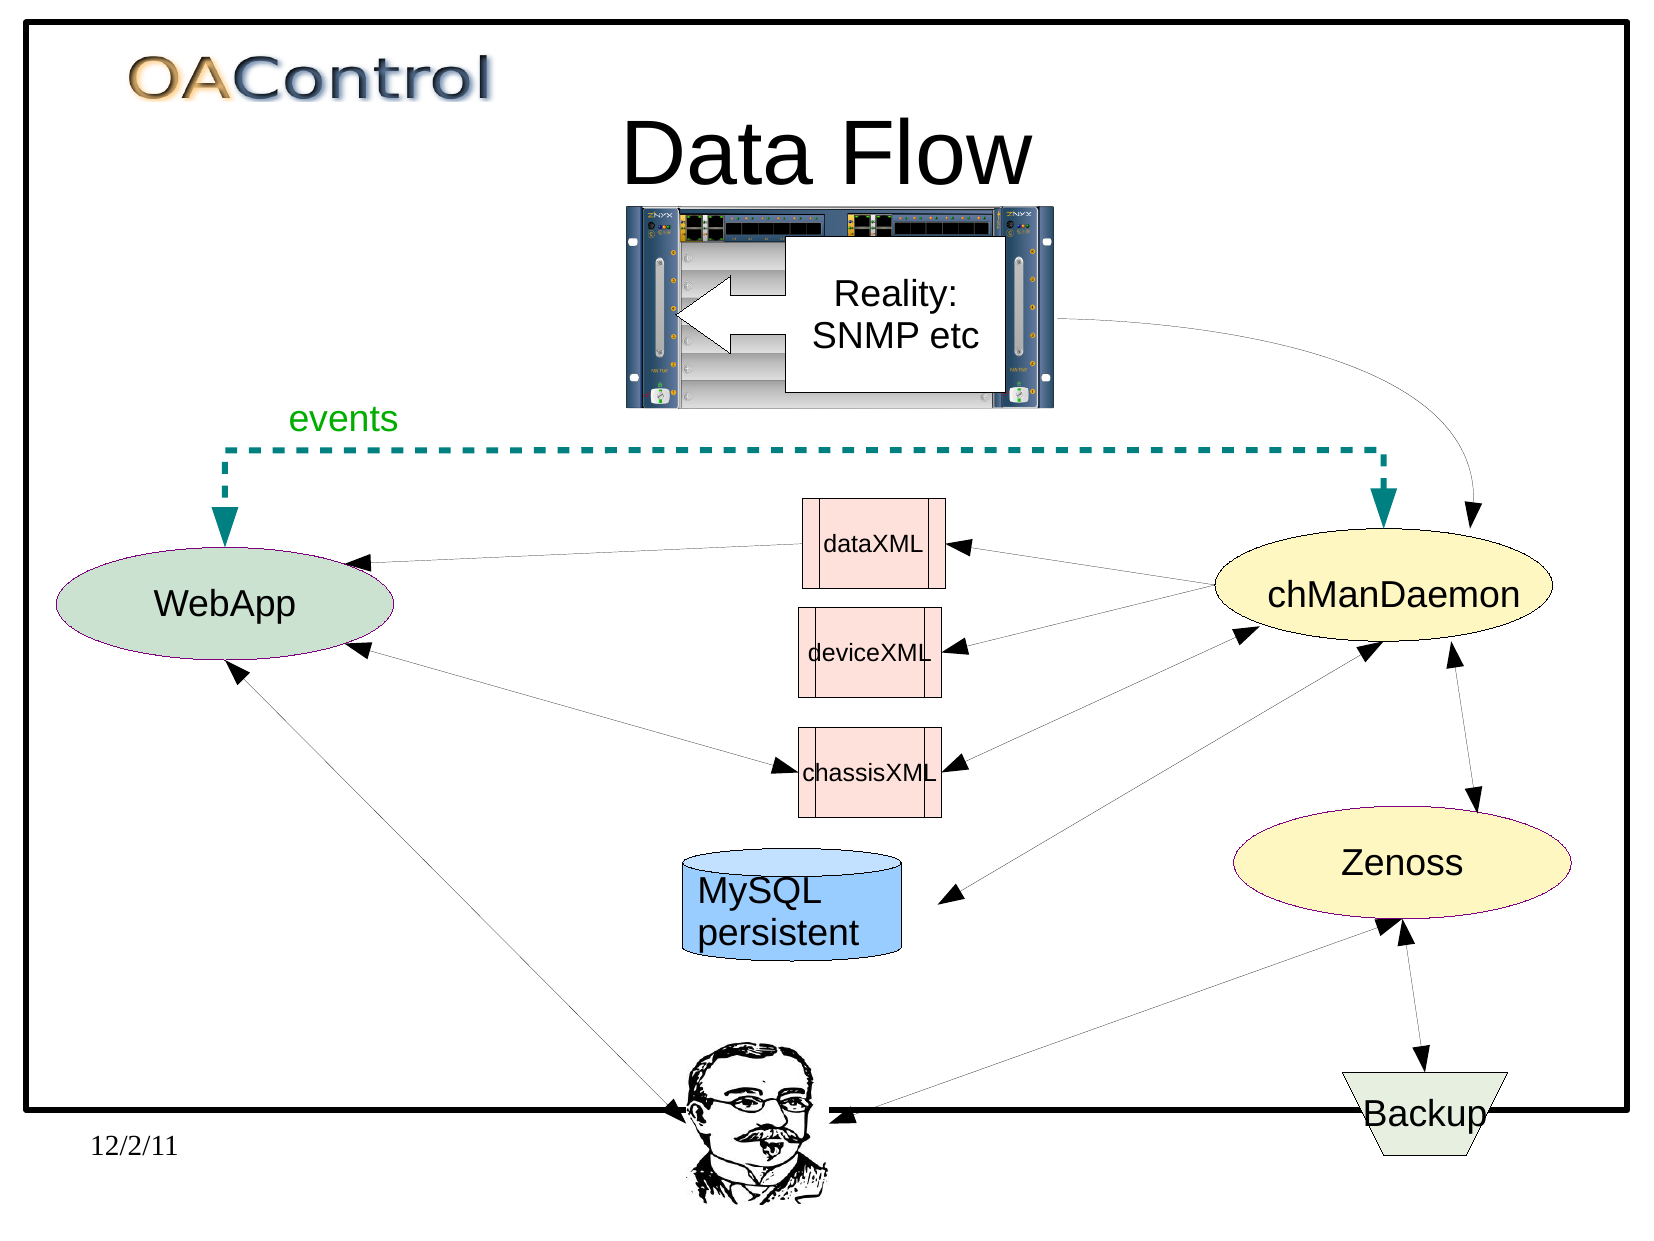

# Data Flow
Reality:
SNMP etc
events
dataXML
chManDaemon
WebApp
deviceXML
chassisXML
Zenoss
MySQL persistent
Backup